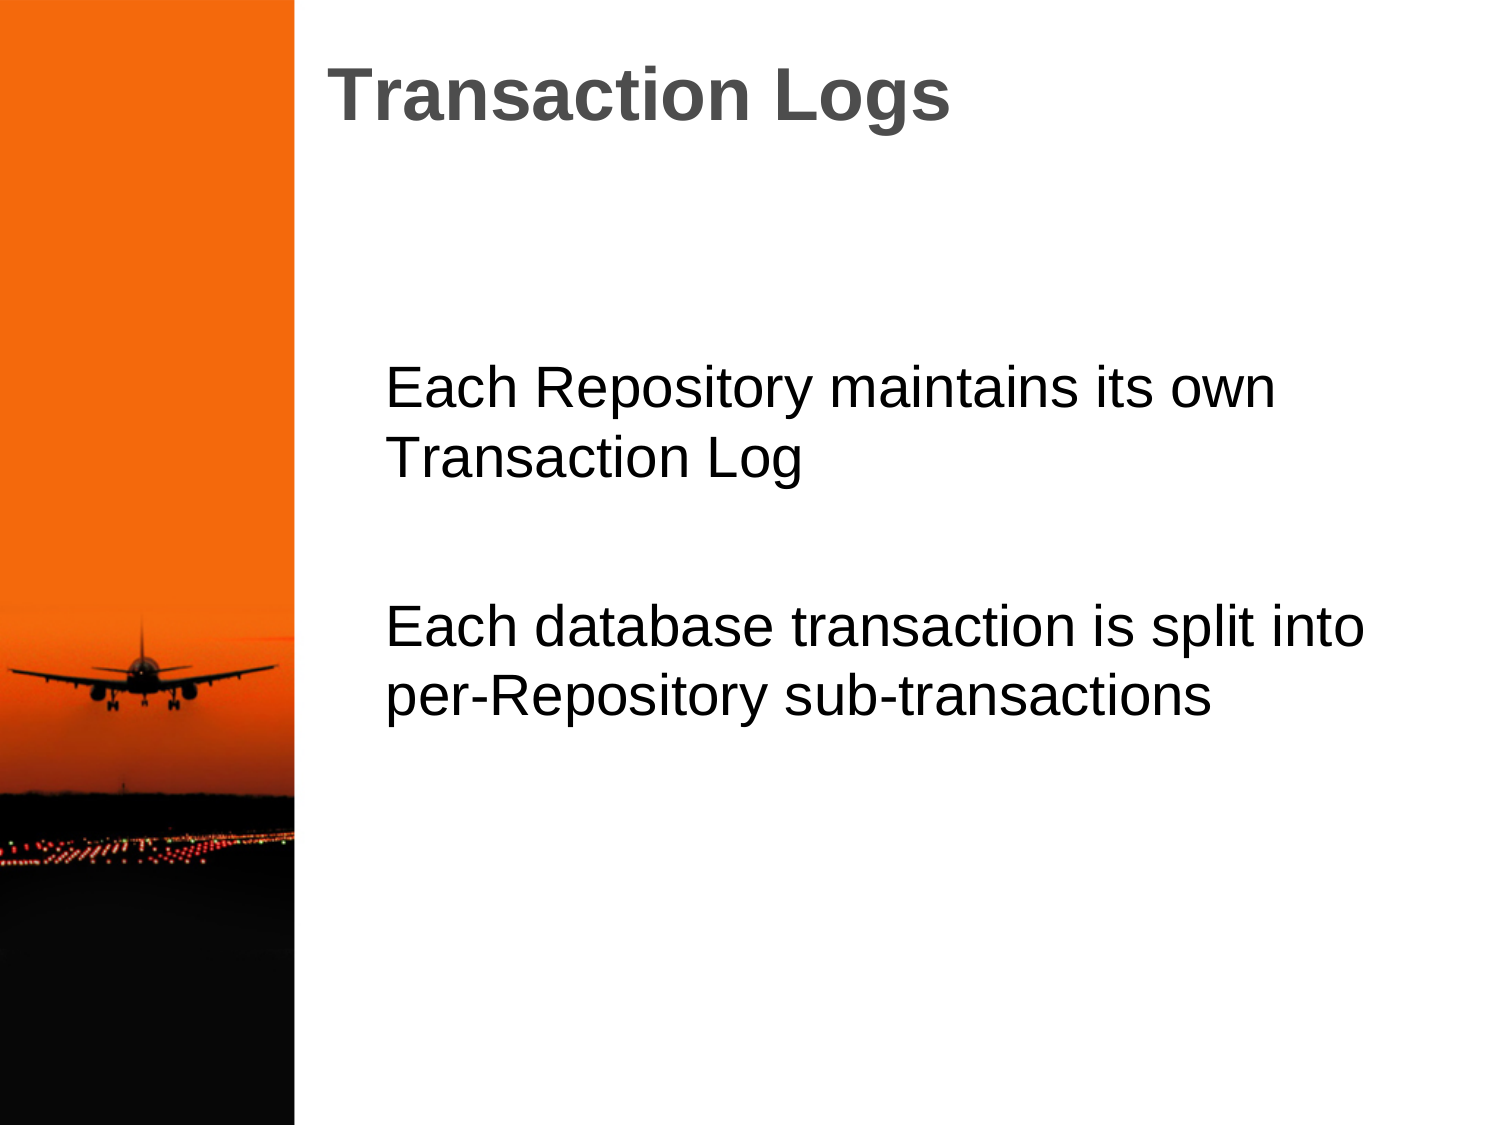

# Transaction Logs
Each Repository maintains its own Transaction Log
Each database transaction is split into per-Repository sub-transactions